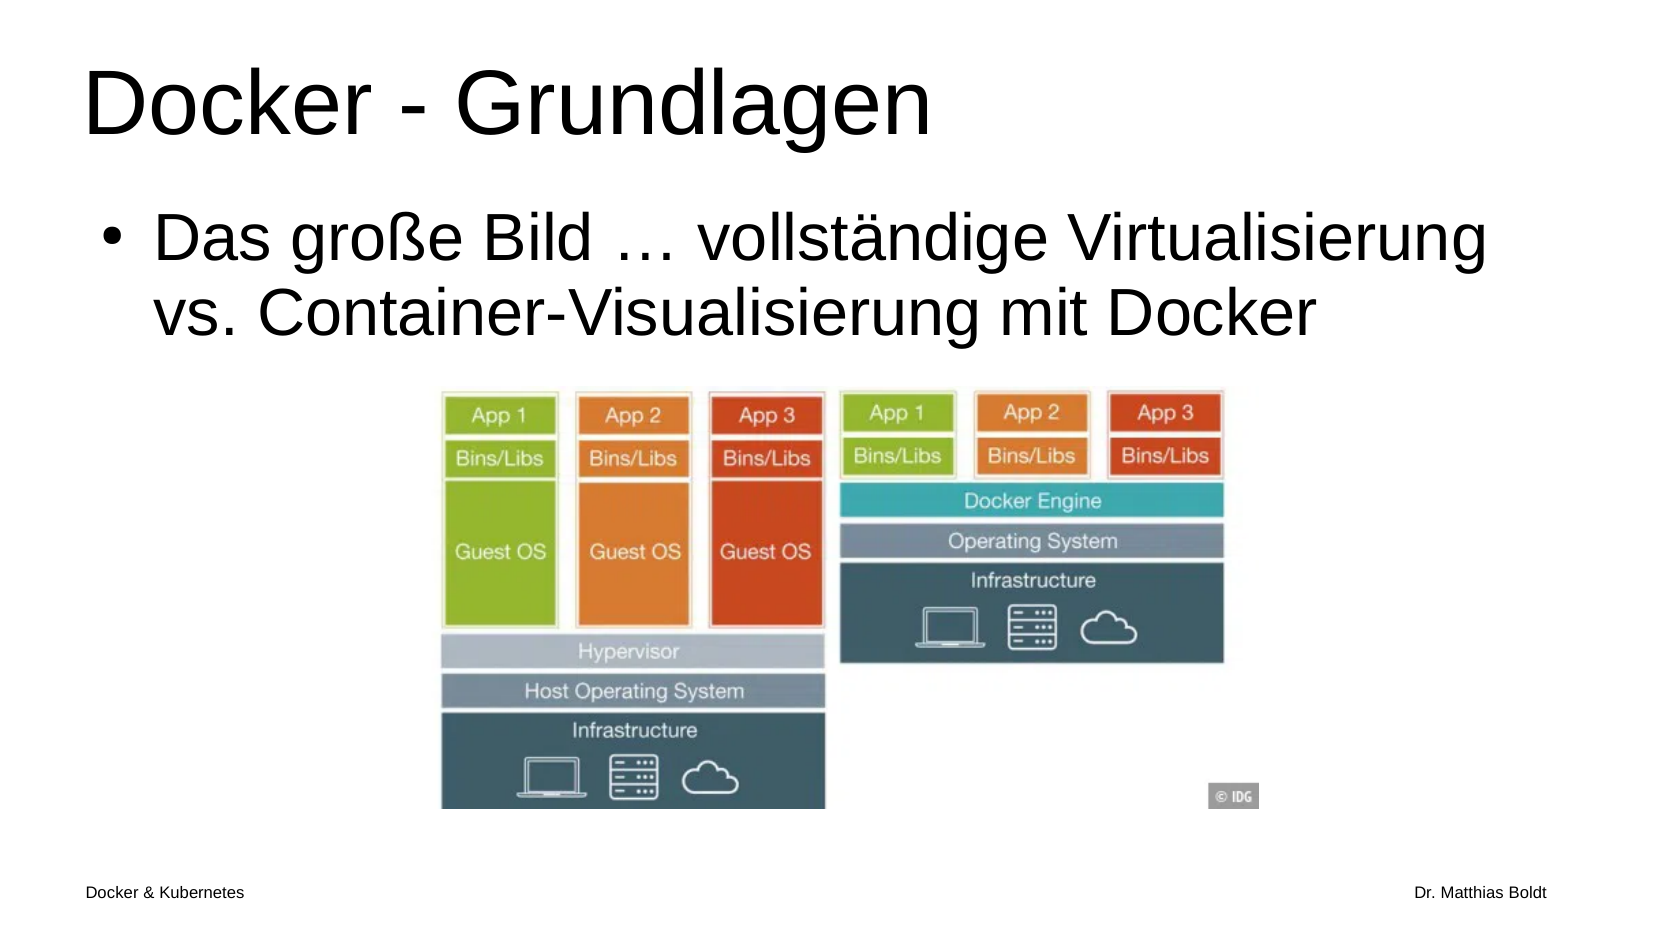

# Docker - Grundlagen
Das große Bild … vollständige Virtualisierung vs. Container-Visualisierung mit Docker
Docker & Kubernetes																Dr. Matthias Boldt